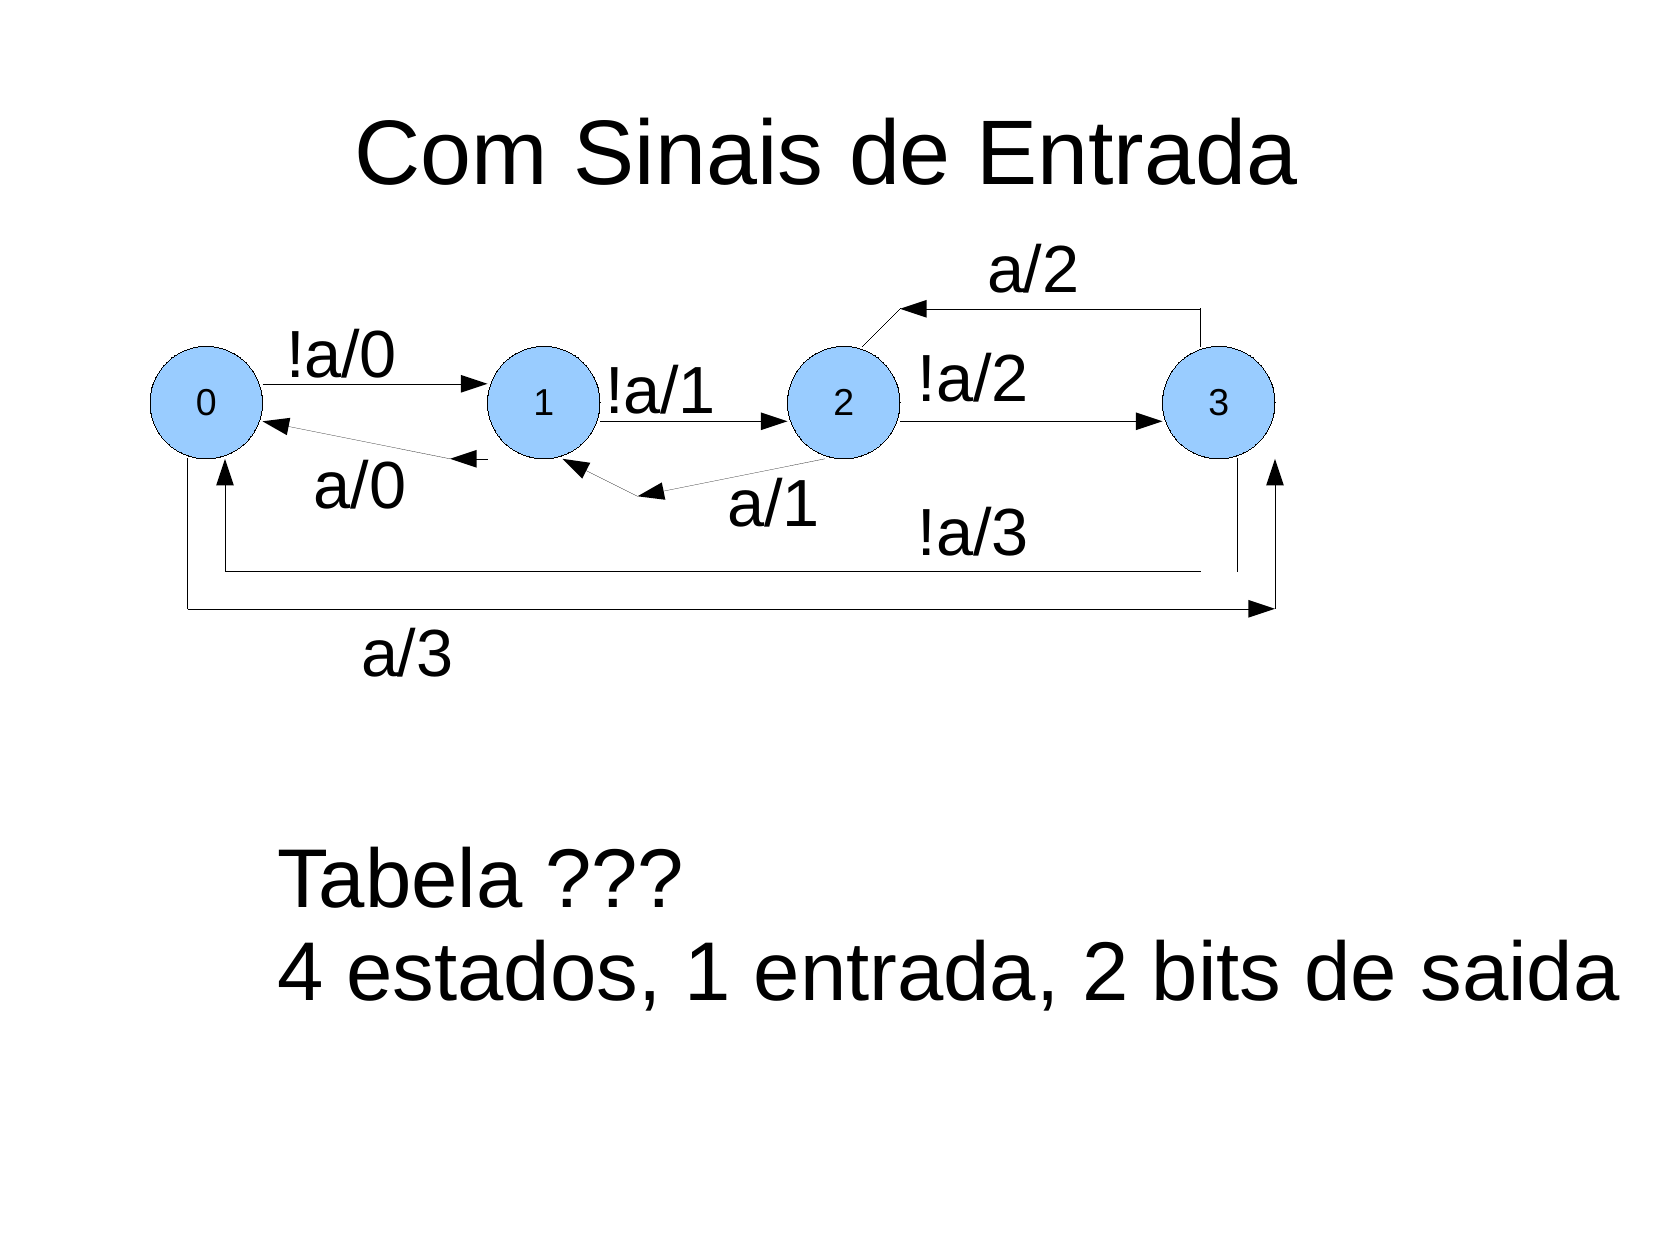

# Com Sinais de Entrada
a/2
!a/0
!a/2
!a/1
0
1
2
3
a/0
a/1
!a/3
a/3
Tabela ???
4 estados, 1 entrada, 2 bits de saida